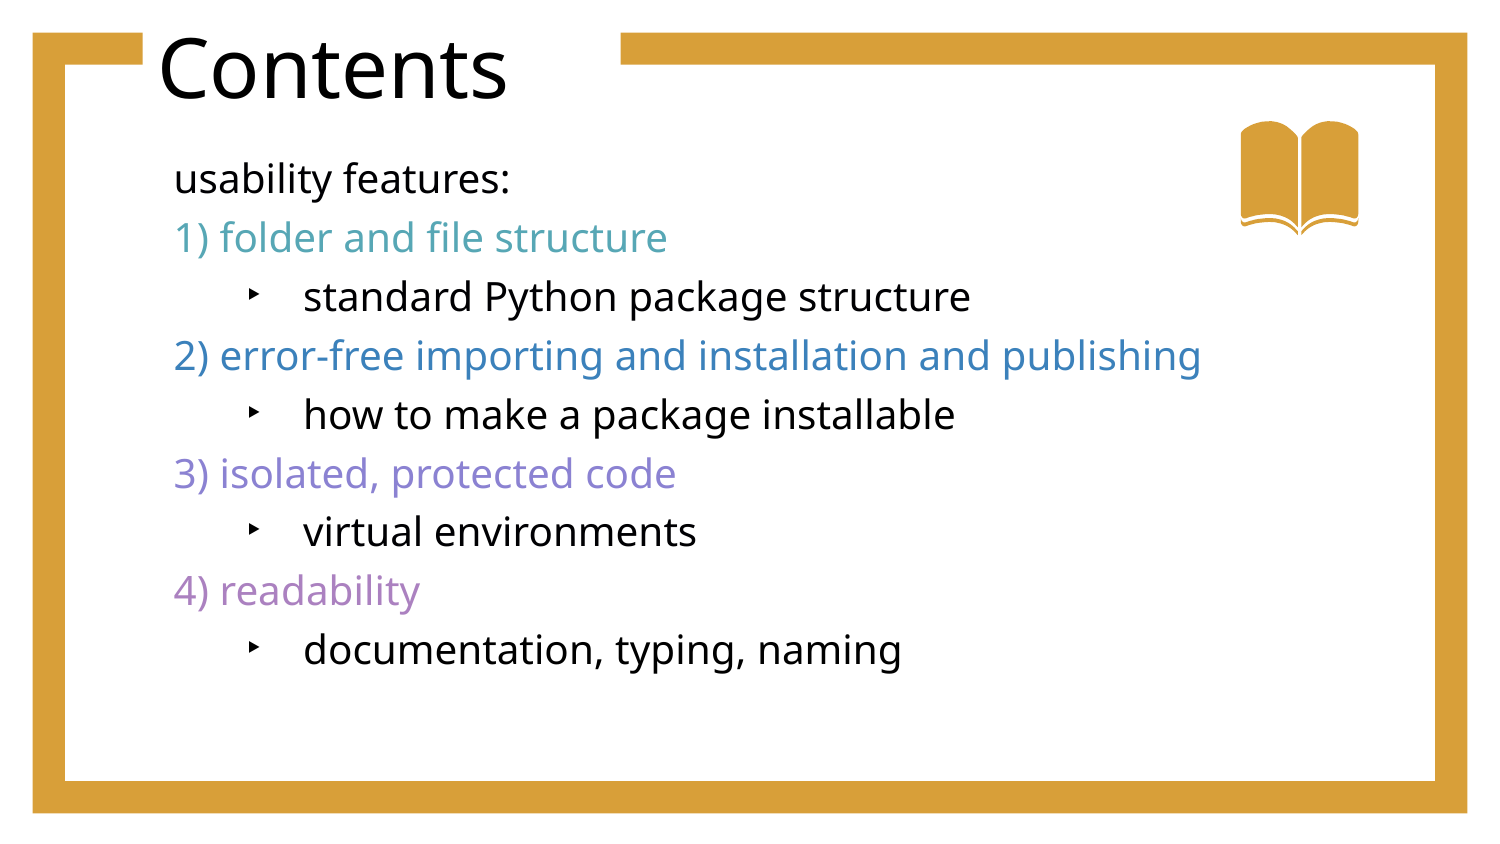

# Contents
usability features:
1) folder and file structure
standard Python package structure
2) error-free importing and installation and publishing
how to make a package installable
3) isolated, protected code
virtual environments
4) readability
documentation, typing, naming